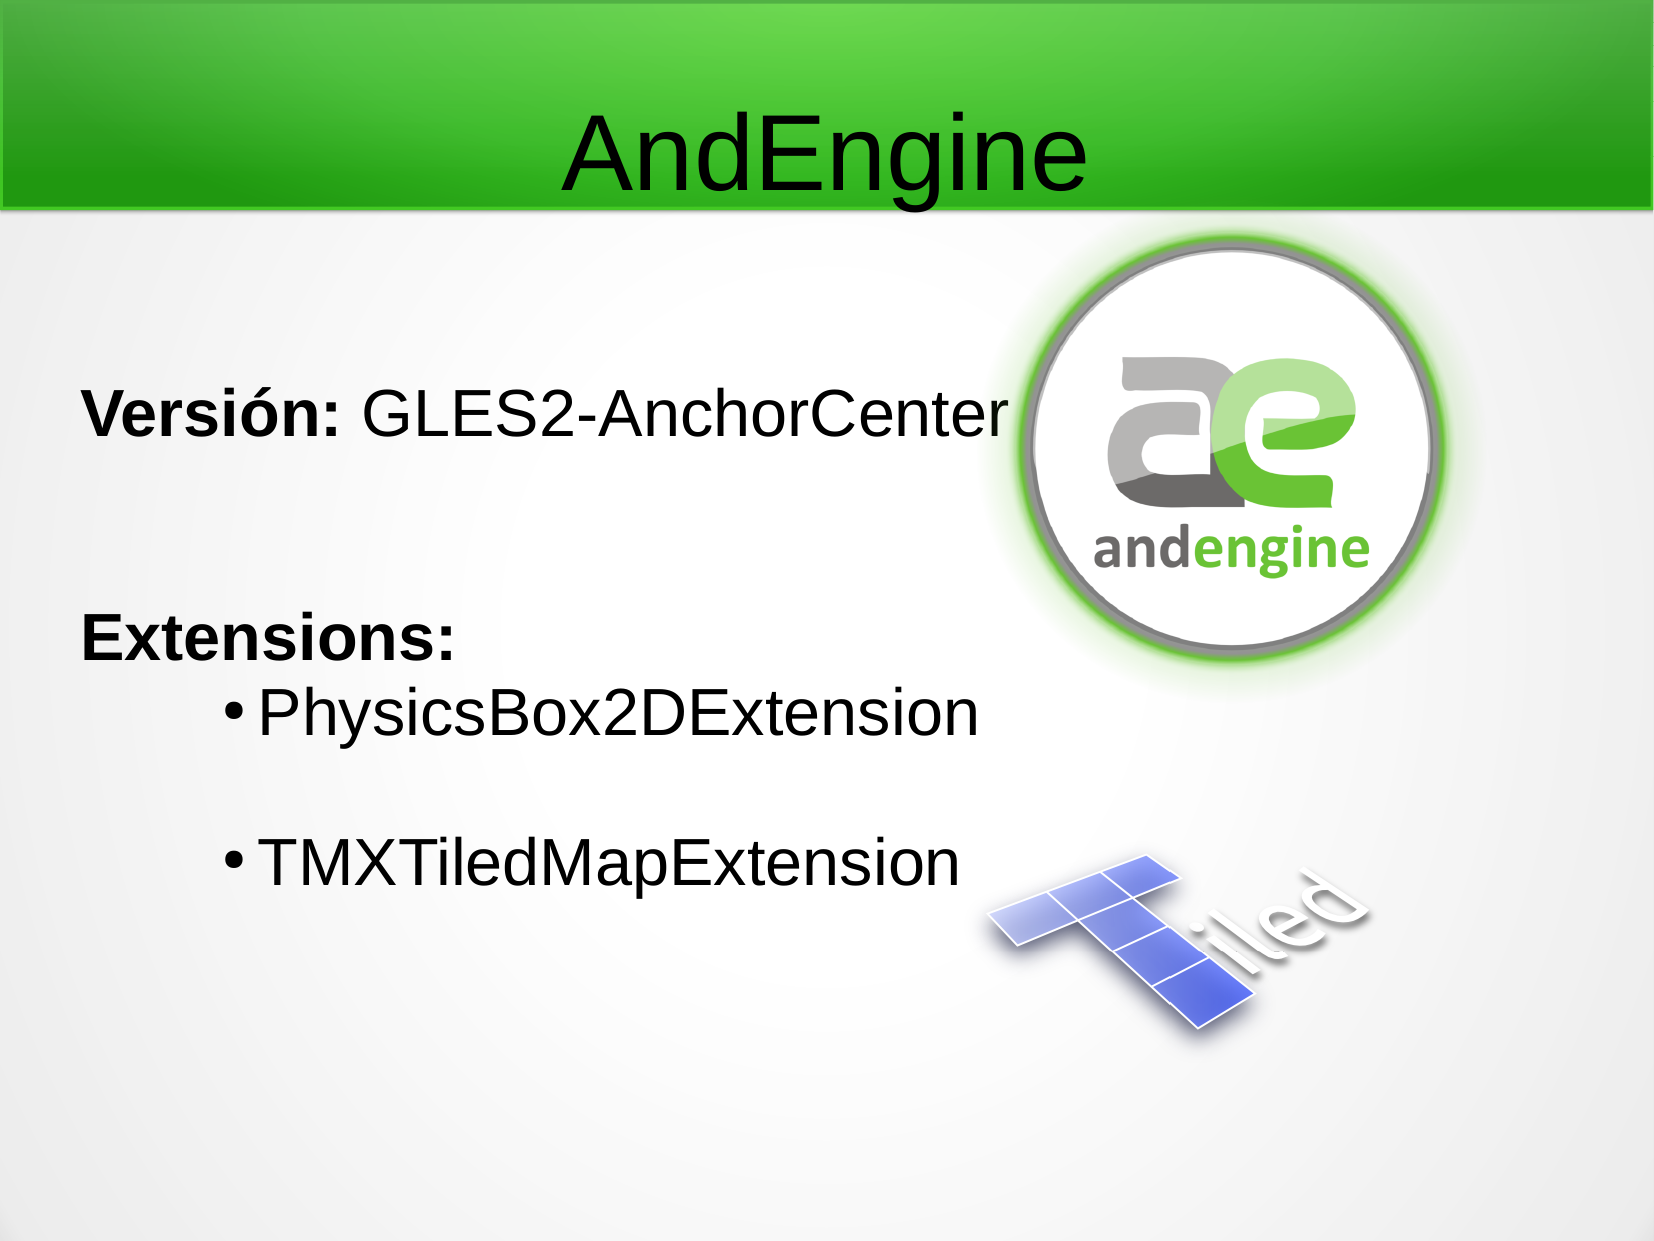

# AndEngine
Versión: GLES2-AnchorCenter
Extensions:
PhysicsBox2DExtension
TMXTiledMapExtension